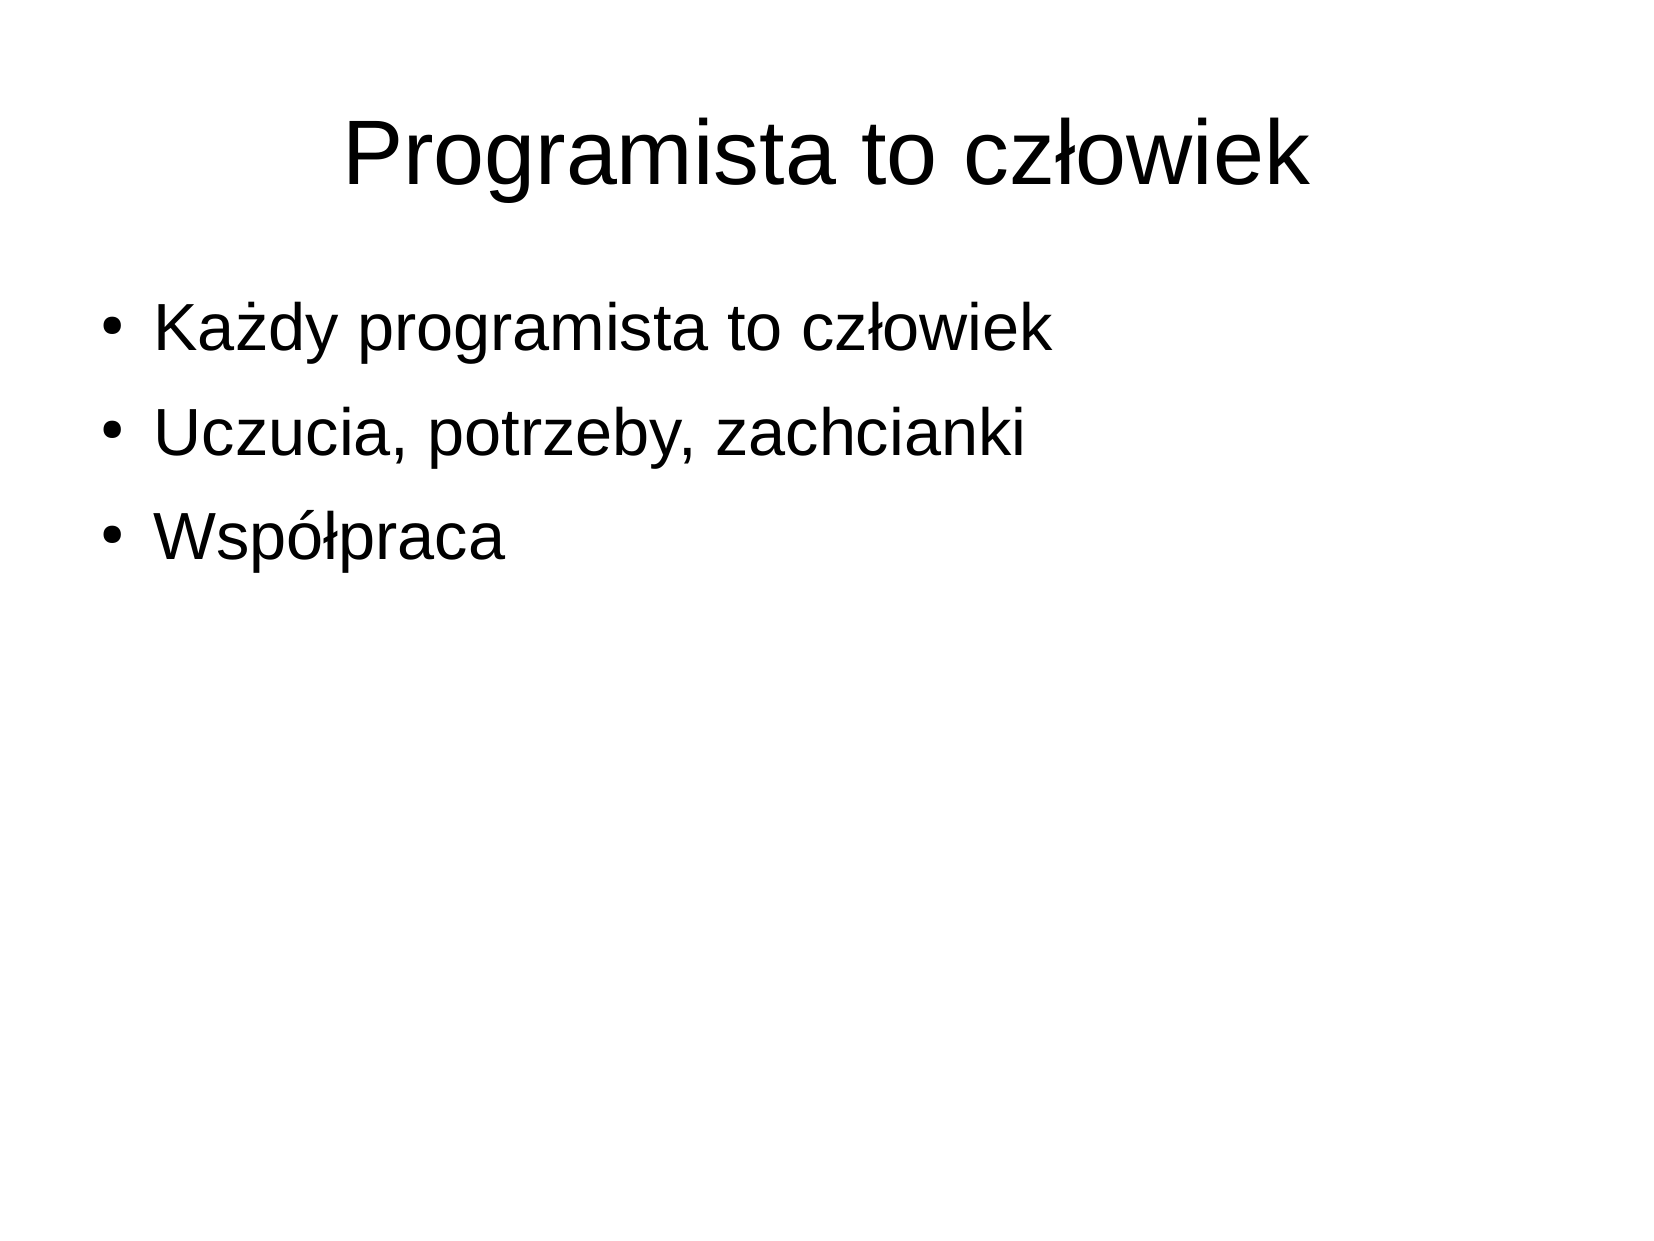

# Programista to człowiek
Każdy programista to człowiek
Uczucia, potrzeby, zachcianki
Współpraca